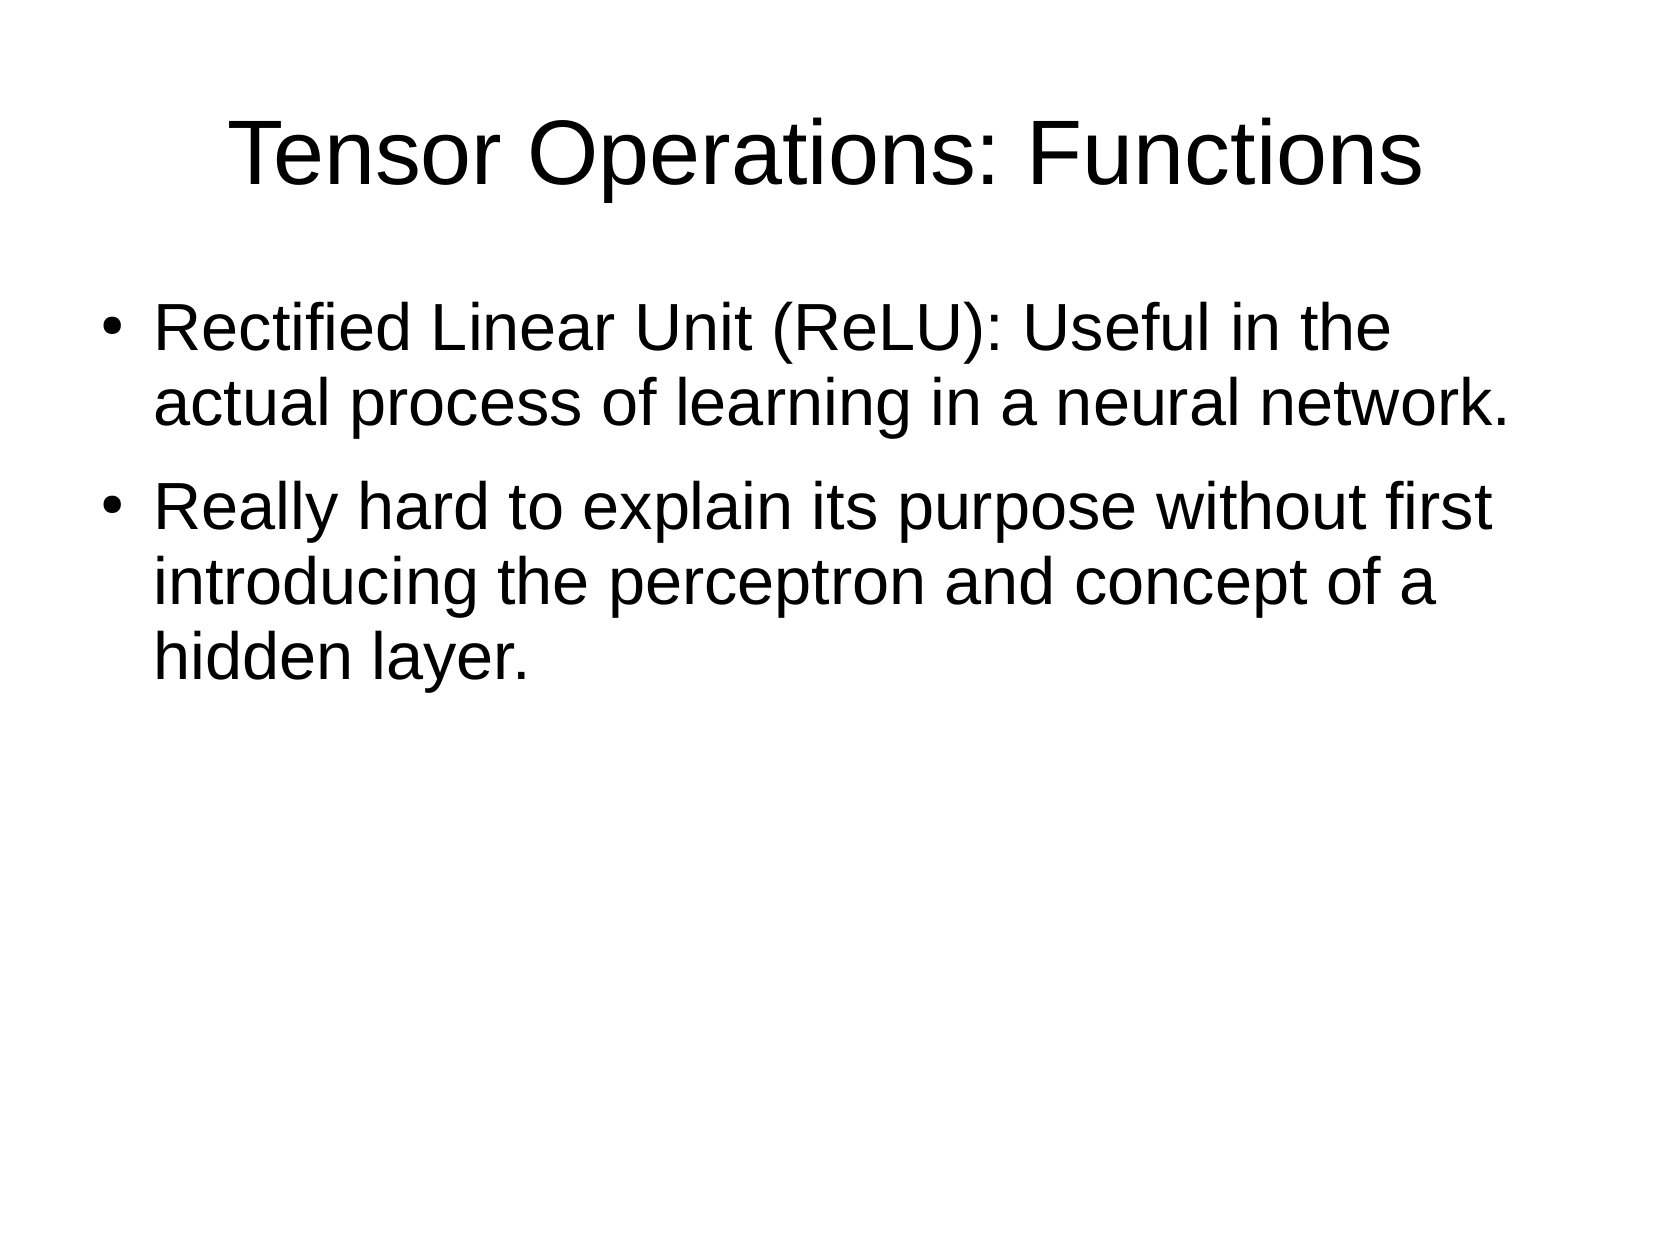

# Tensor Operations: Functions
Rectified Linear Unit (ReLU): Useful in the actual process of learning in a neural network.
Really hard to explain its purpose without first introducing the perceptron and concept of a hidden layer.